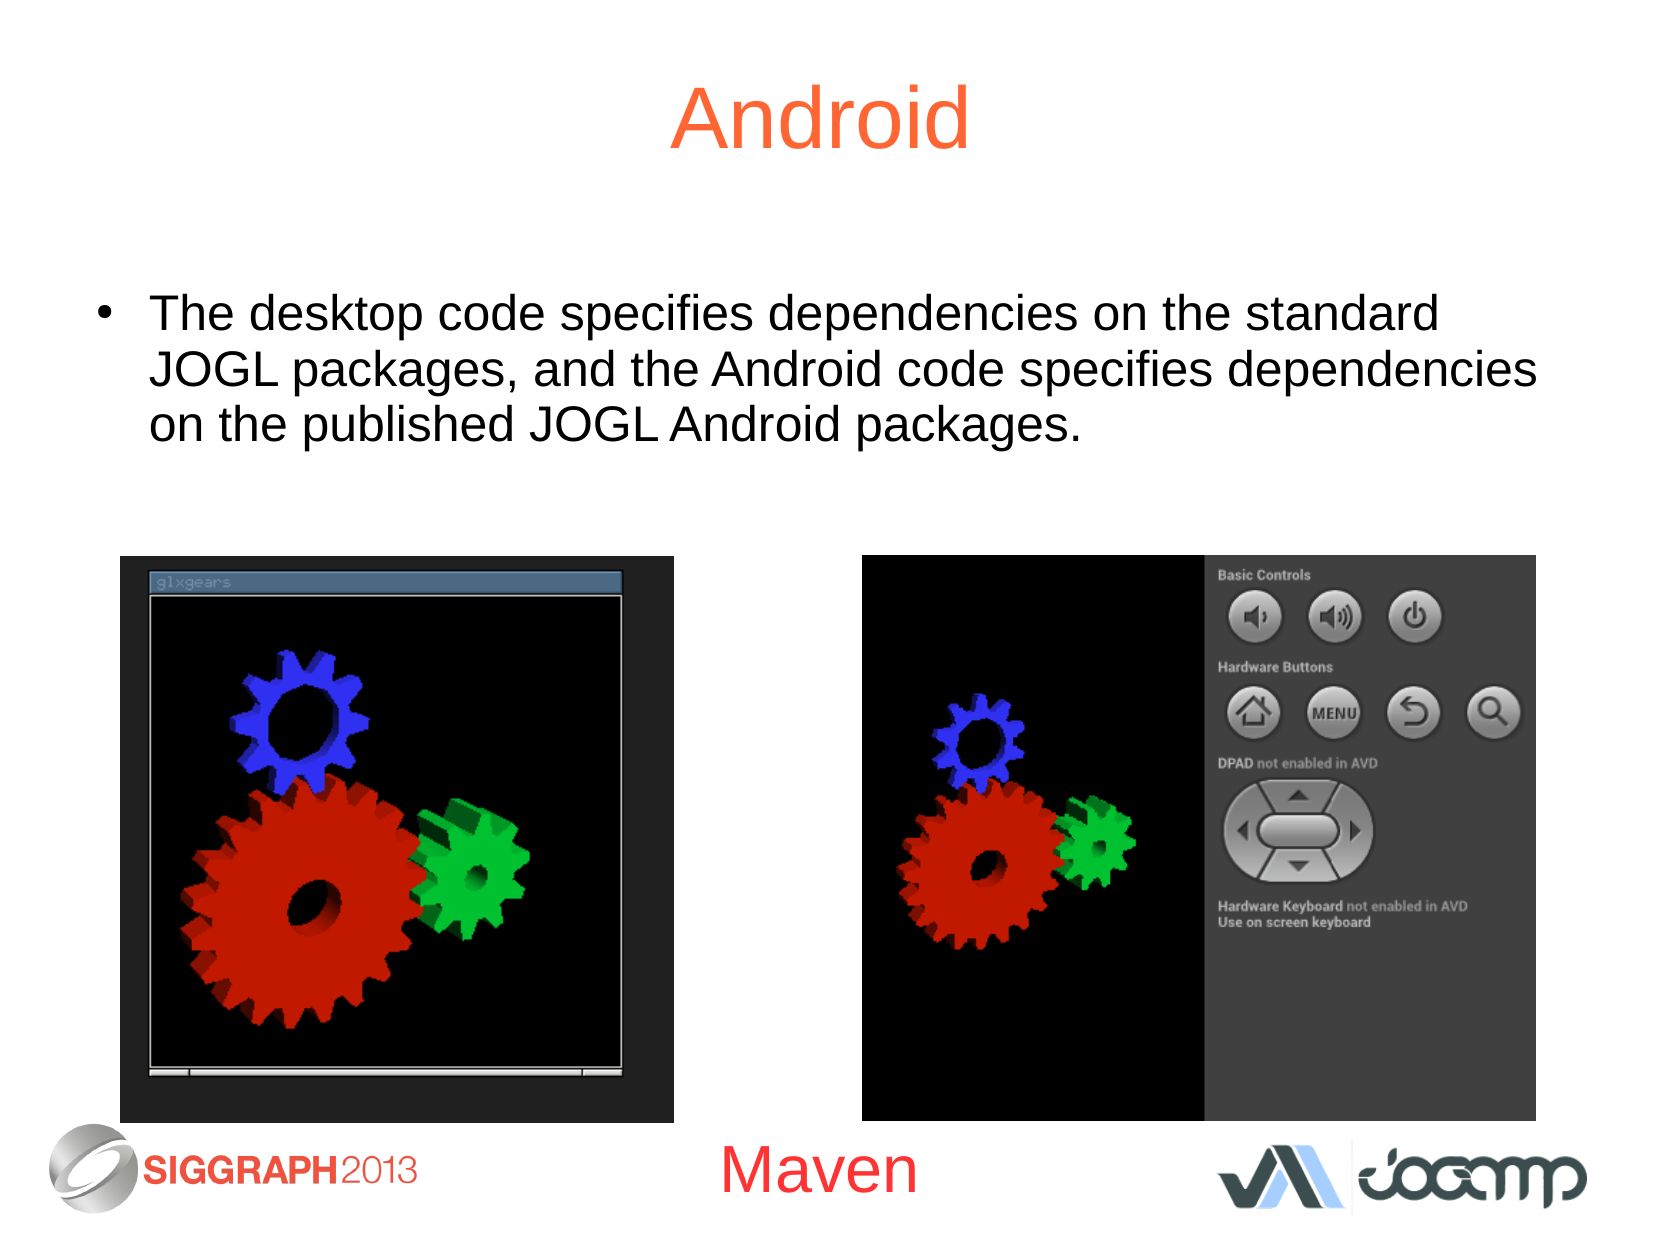

# Android
The desktop code specifies dependencies on the standard JOGL packages, and the Android code specifies dependencies on the published JOGL Android packages.
Maven